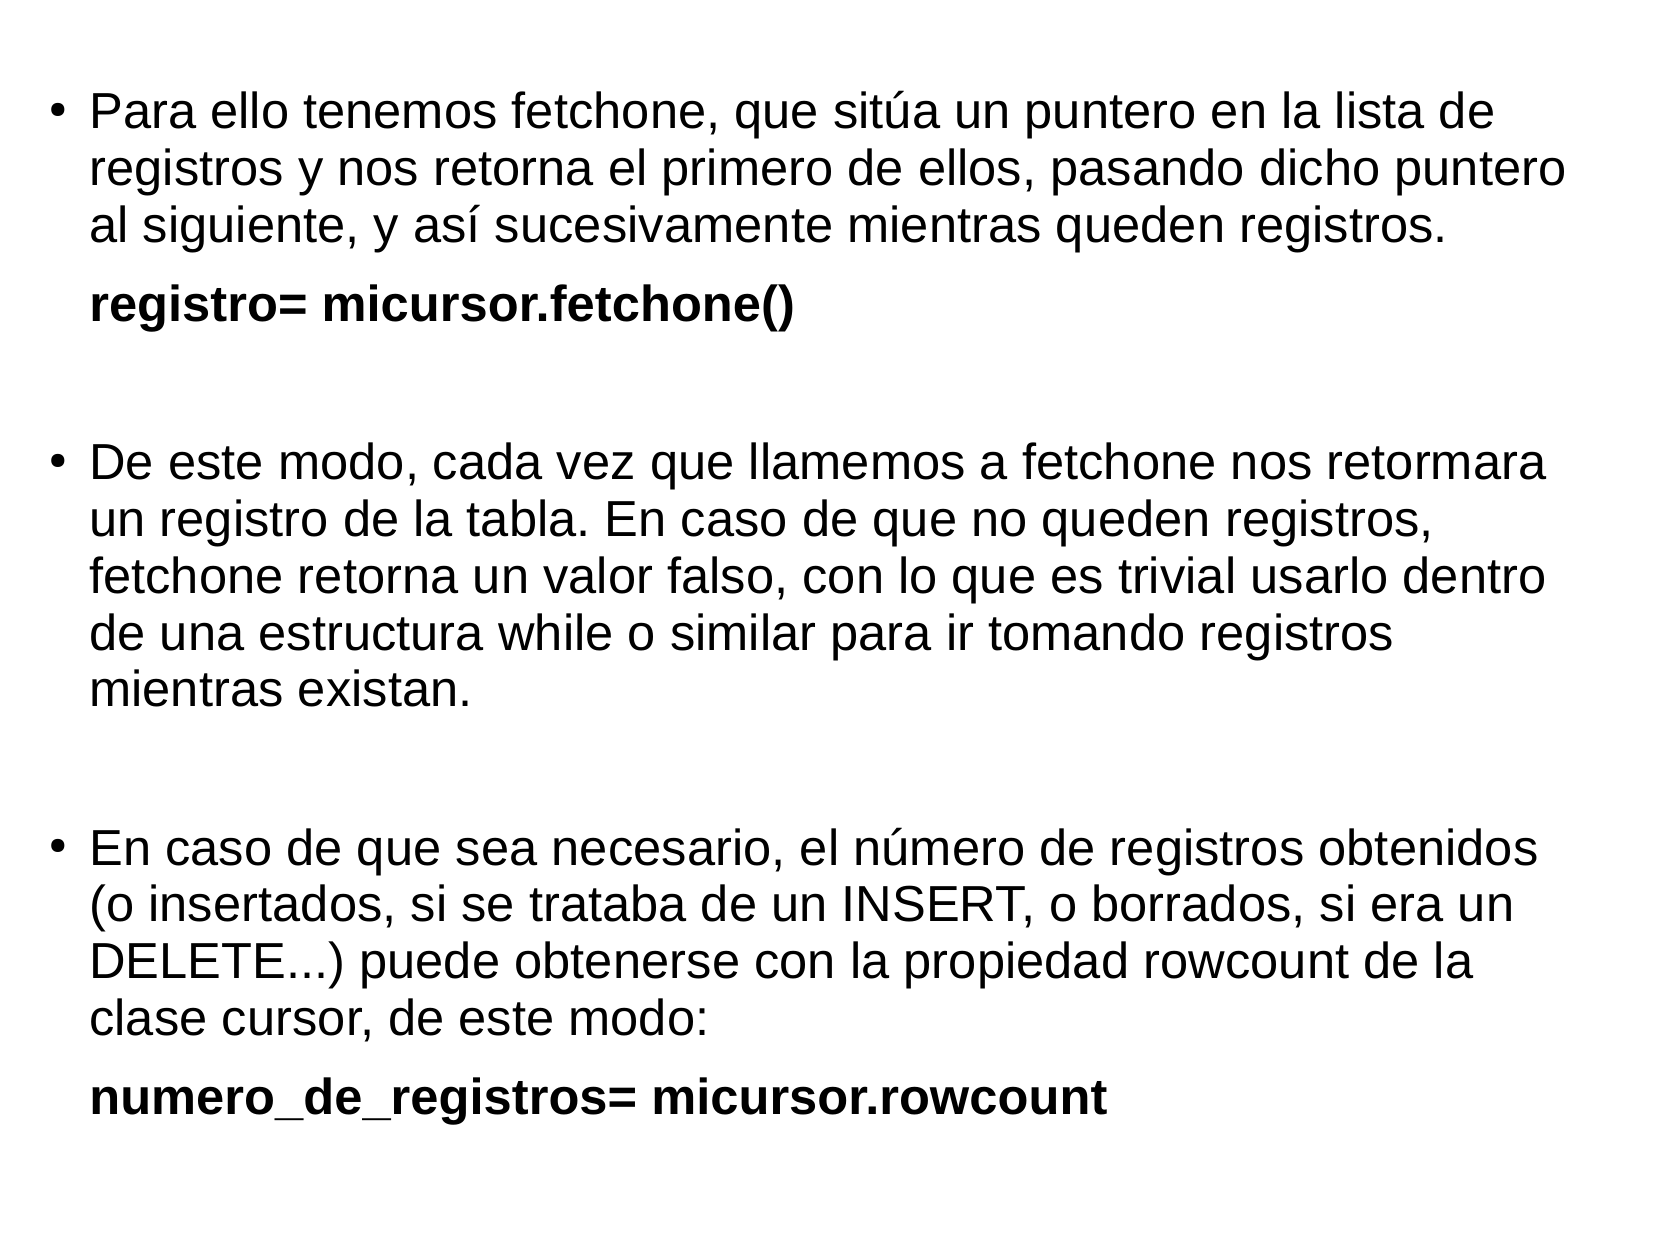

# Para ello tenemos fetchone, que sitúa un puntero en la lista de registros y nos retorna el primero de ellos, pasando dicho puntero al siguiente, y así sucesivamente mientras queden registros.
registro= micursor.fetchone()
De este modo, cada vez que llamemos a fetchone nos retormara un registro de la tabla. En caso de que no queden registros, fetchone retorna un valor falso, con lo que es trivial usarlo dentro de una estructura while o similar para ir tomando registros mientras existan.
En caso de que sea necesario, el número de registros obtenidos (o insertados, si se trataba de un INSERT, o borrados, si era un DELETE...) puede obtenerse con la propiedad rowcount de la clase cursor, de este modo:
numero_de_registros= micursor.rowcount